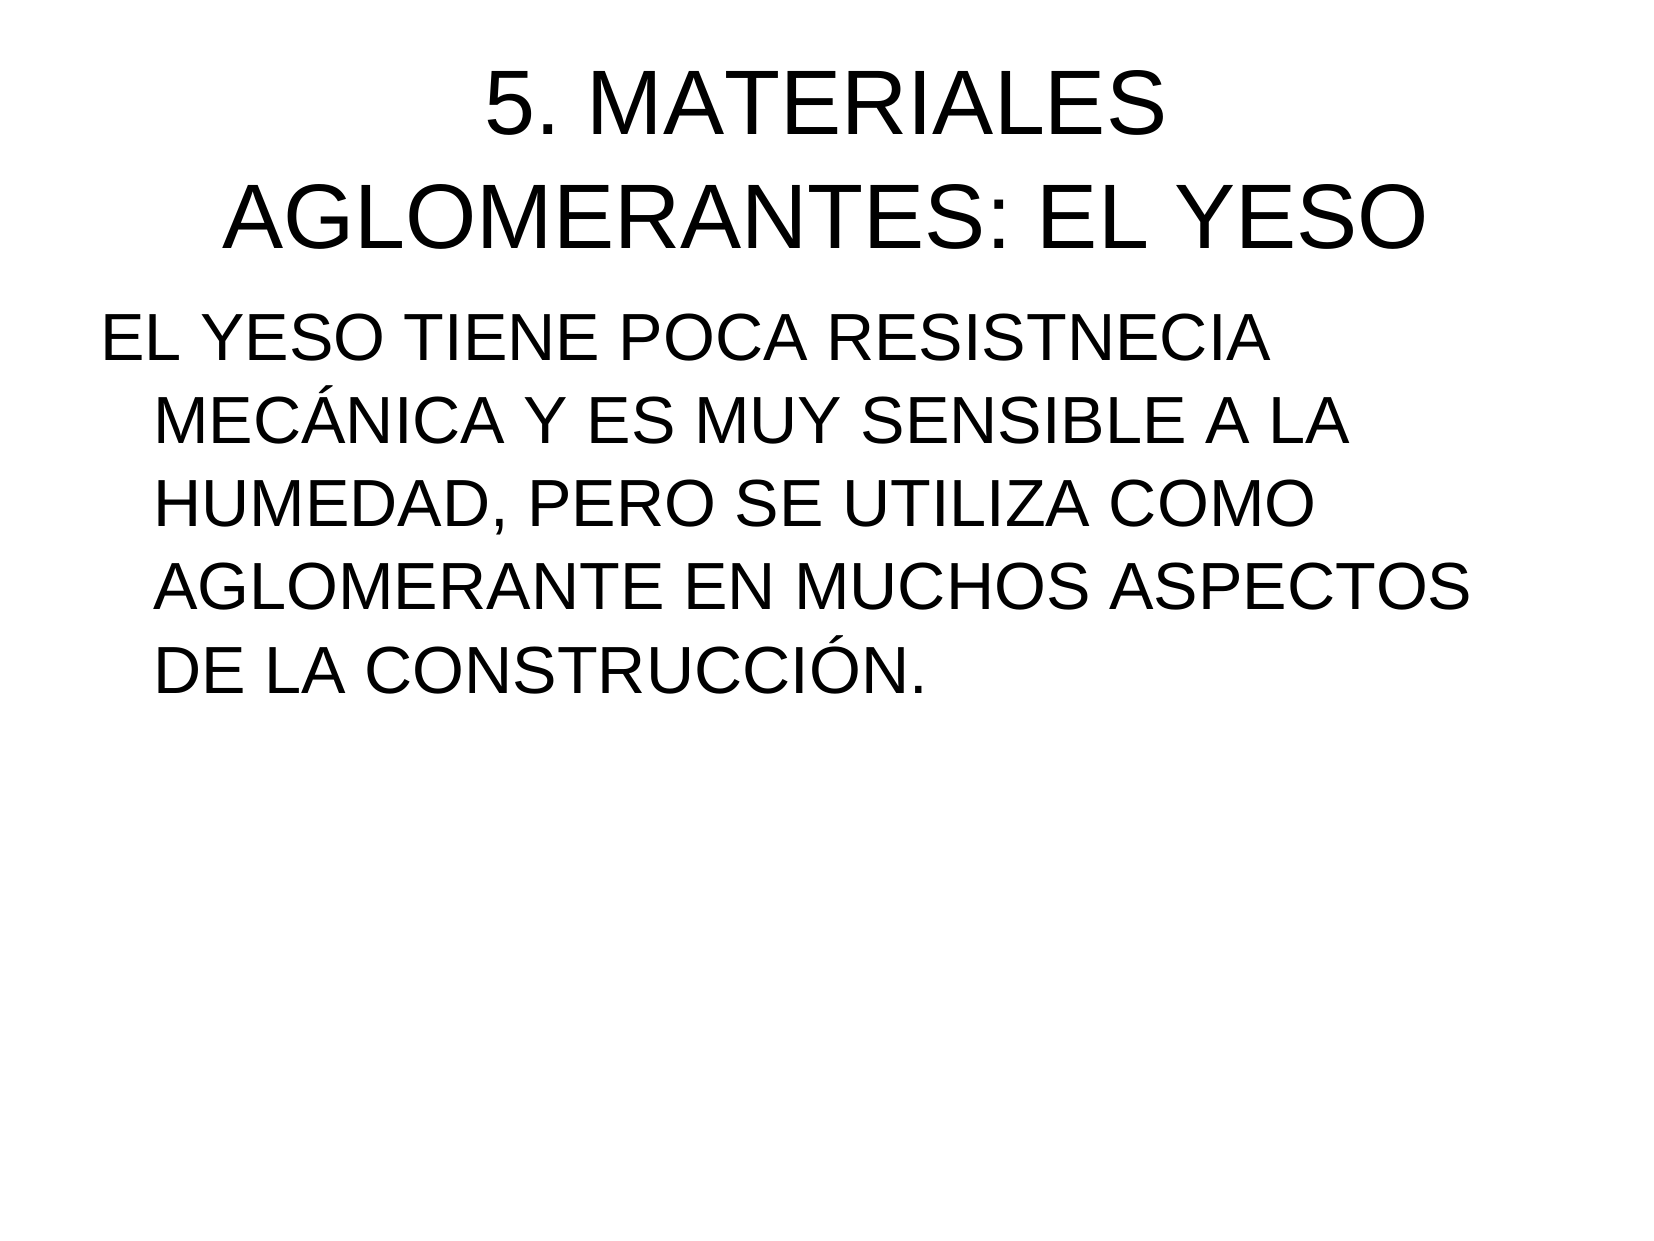

# 5. MATERIALES AGLOMERANTES: EL YESO
EL YESO TIENE POCA RESISTNECIA MECÁNICA Y ES MUY SENSIBLE A LA HUMEDAD, PERO SE UTILIZA COMO AGLOMERANTE EN MUCHOS ASPECTOS DE LA CONSTRUCCIÓN.